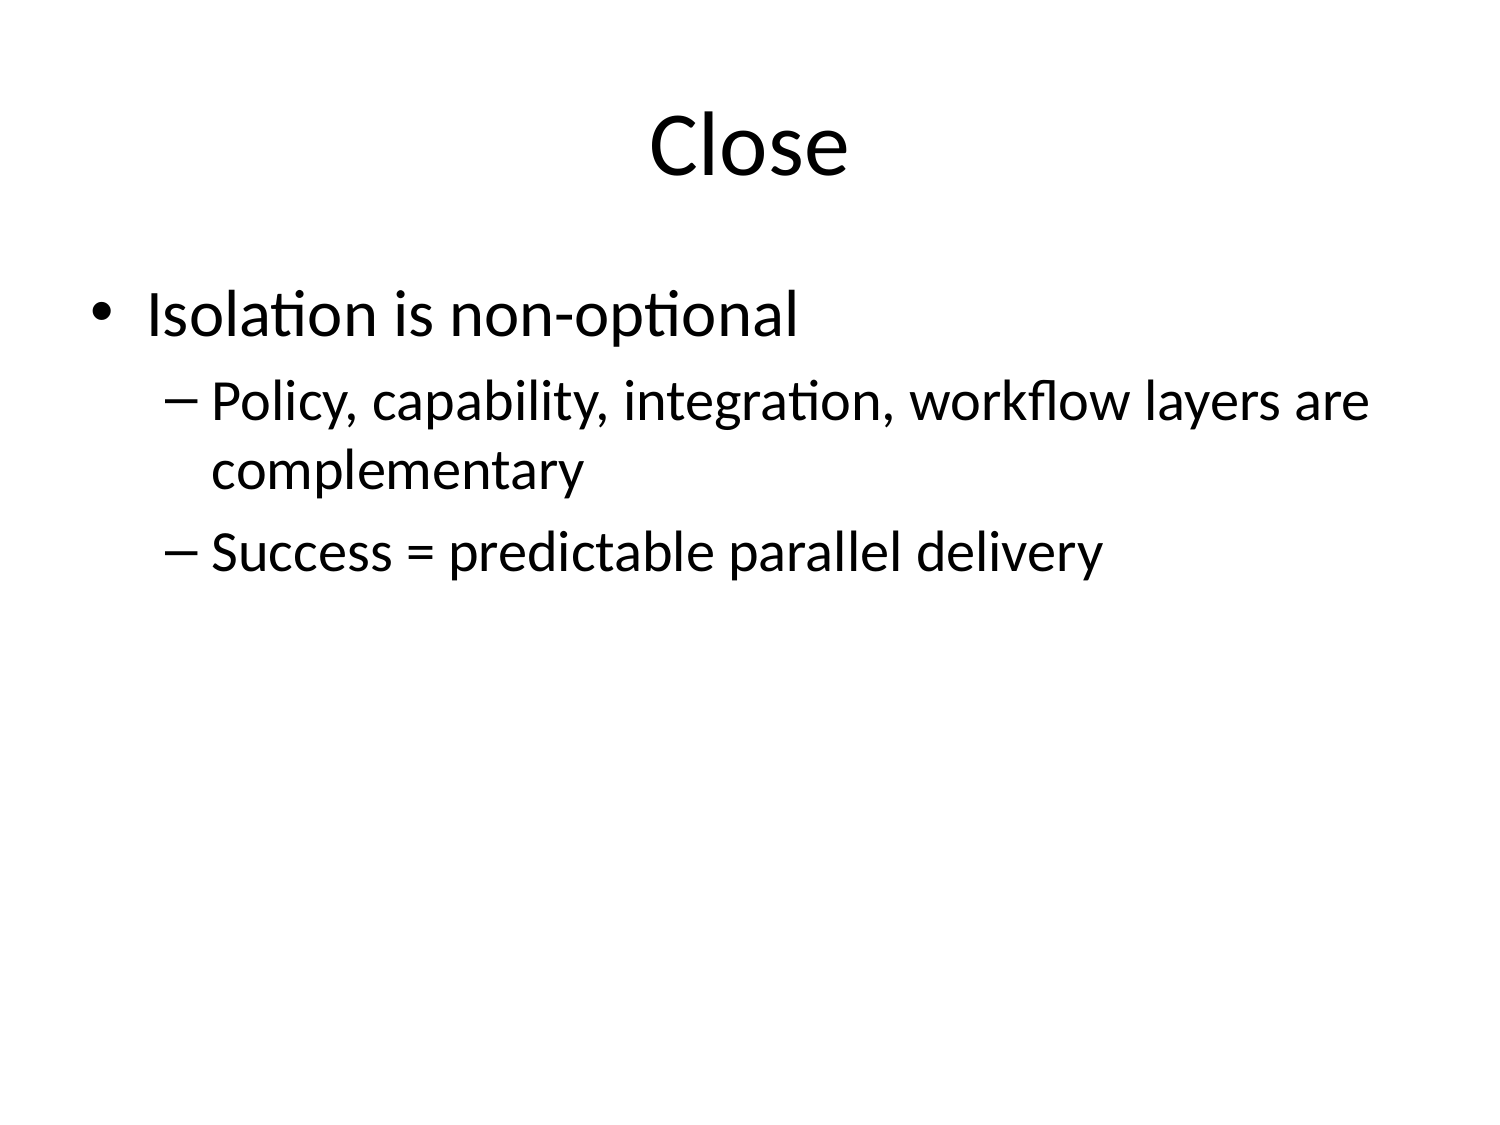

# Close
Isolation is non-optional
Policy, capability, integration, workflow layers are complementary
Success = predictable parallel delivery